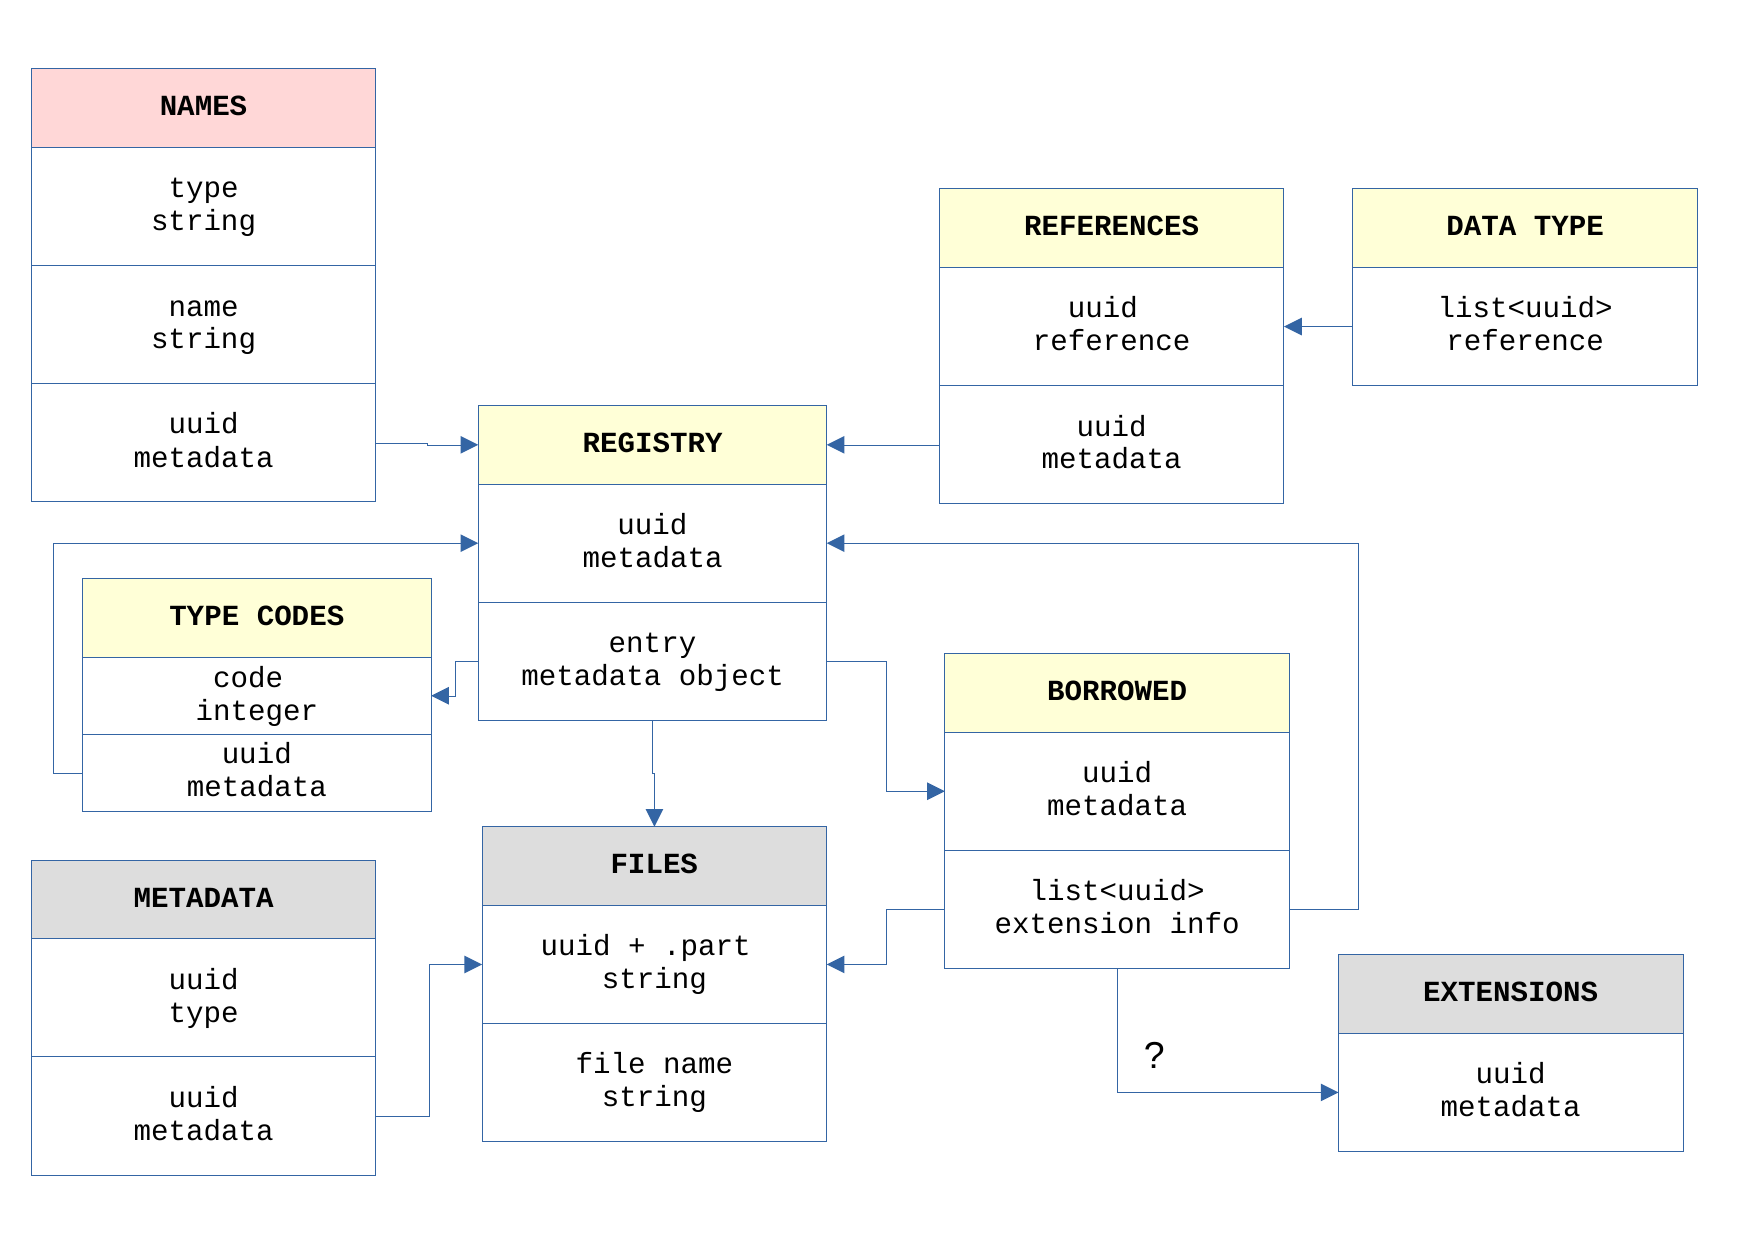

NAMES
type
string
REFERENCES
DATA TYPE
name
string
uuid
reference
list<uuid>
reference
uuid
metadata
uuid
metadata
REGISTRY
uuid
metadata
TYPE CODES
entry
metadata object
BORROWED
code
integer
uuid
metadata
uuid
metadata
FILES
list<uuid>
extension info
METADATA
uuid + .part
string
uuid
type
EXTENSIONS
file name
string
?
uuid
metadata
uuid
metadata